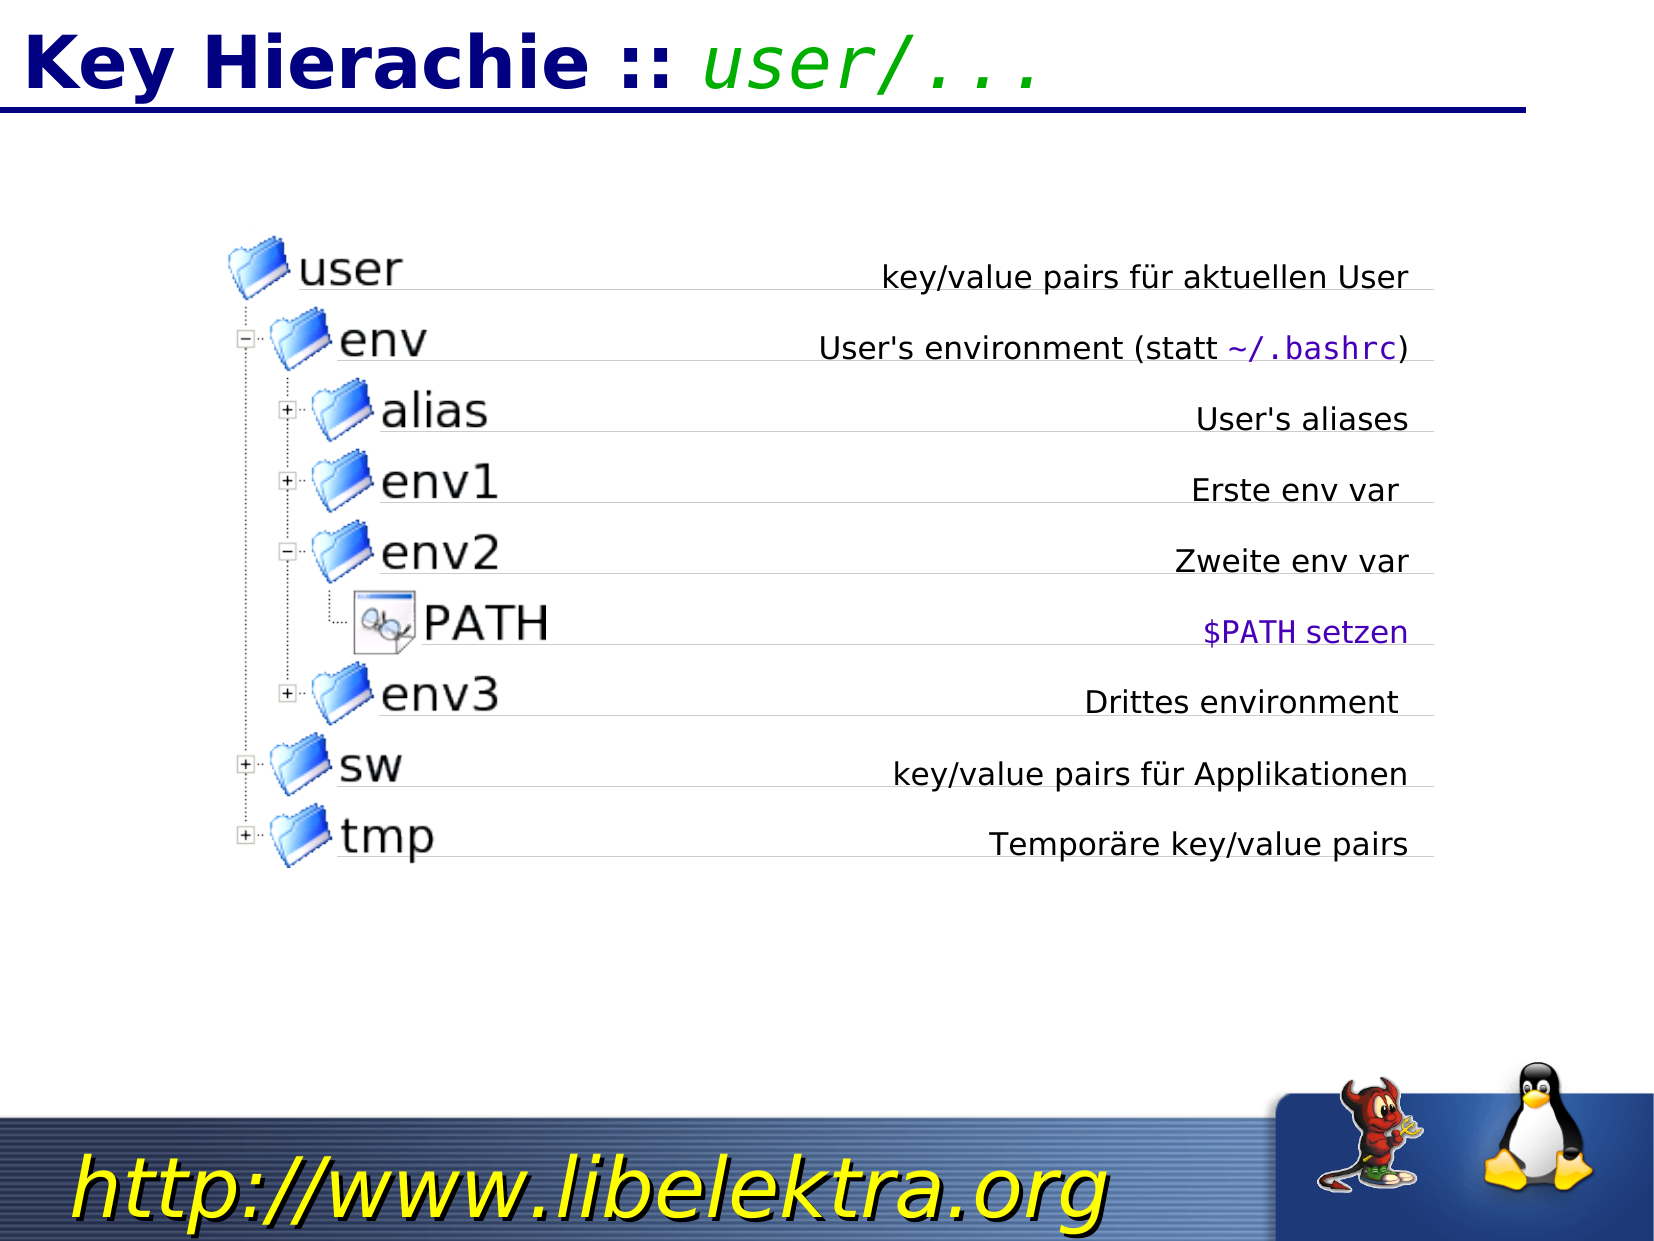

Key Hierachie :: user/...
key/value pairs für aktuellen User
User's environment (statt ~/.bashrc)
User's aliases
Erste env var
Zweite env var
 $PATH setzen
Drittes environment
key/value pairs für Applikationen
Temporäre key/value pairs